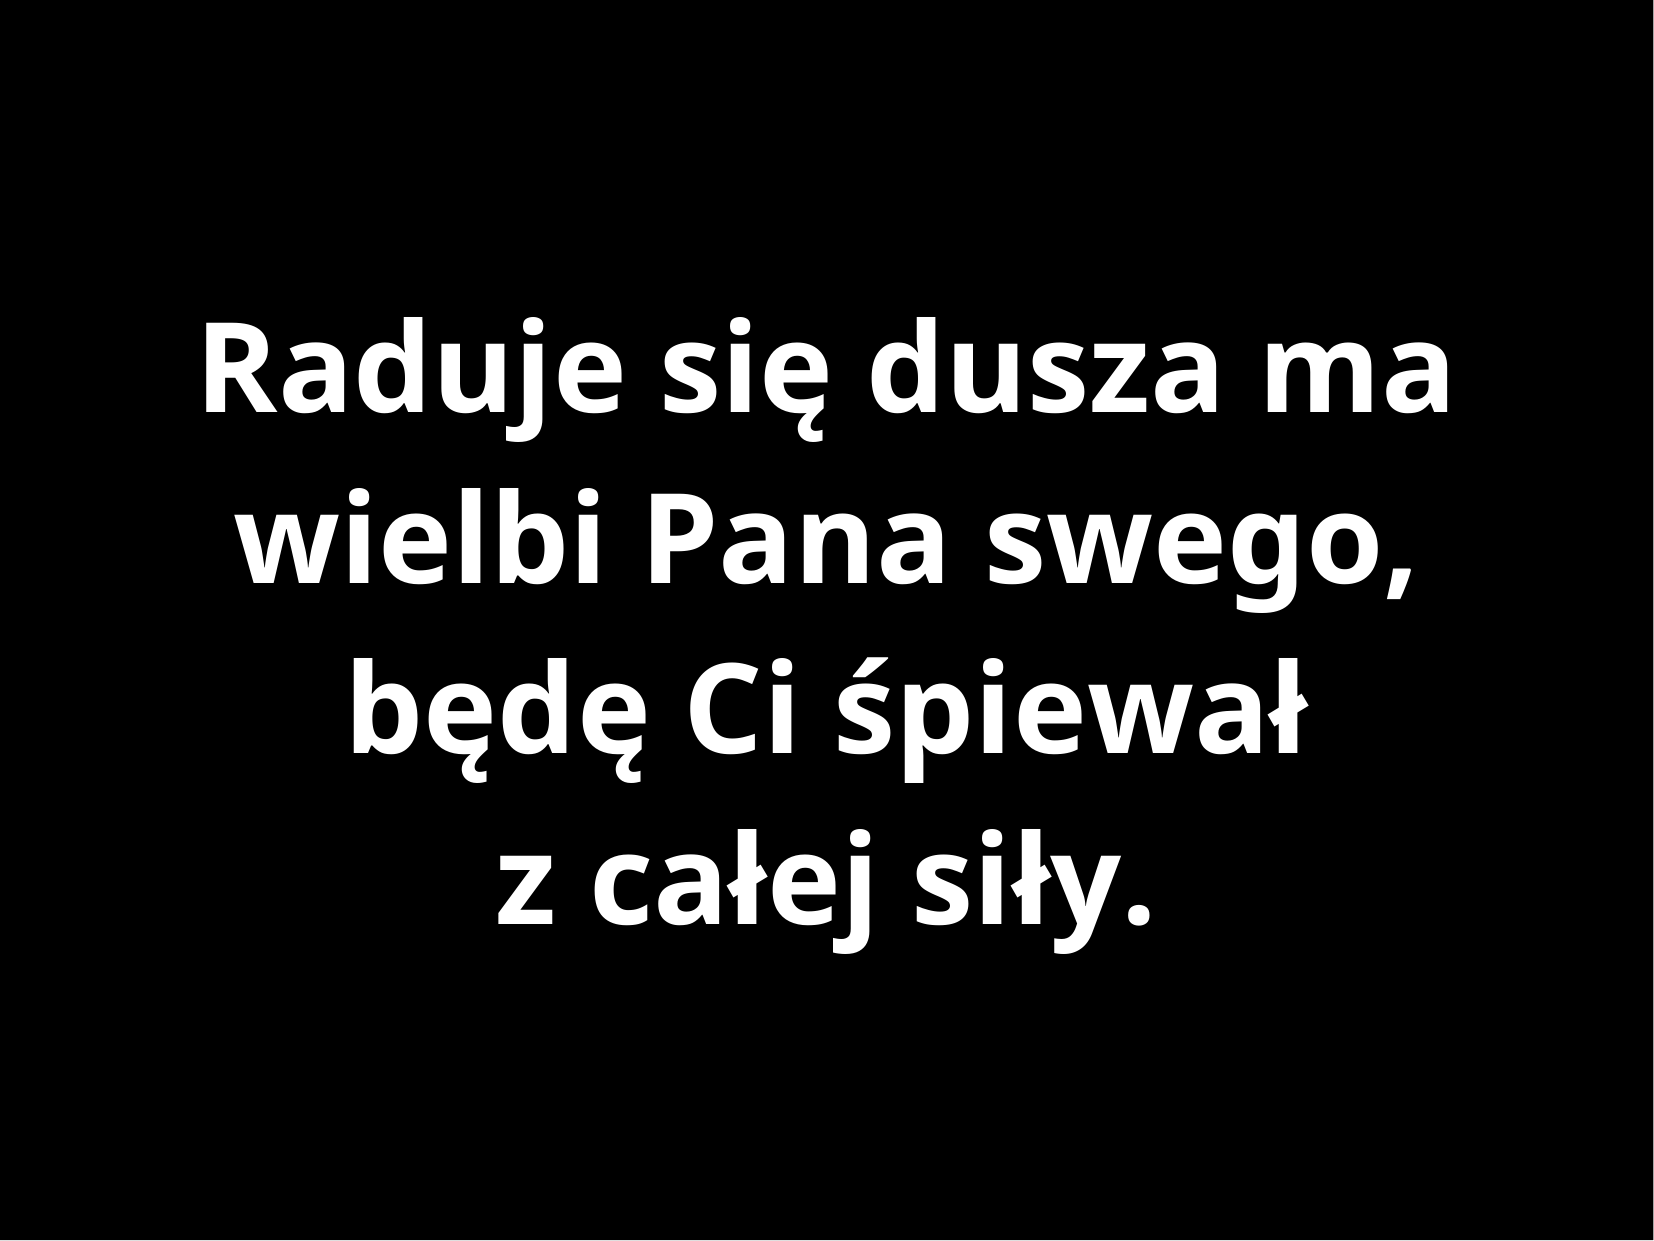

# Raduje się dusza ma wielbi Pana swego, będę Ci śpiewał z całej siły.